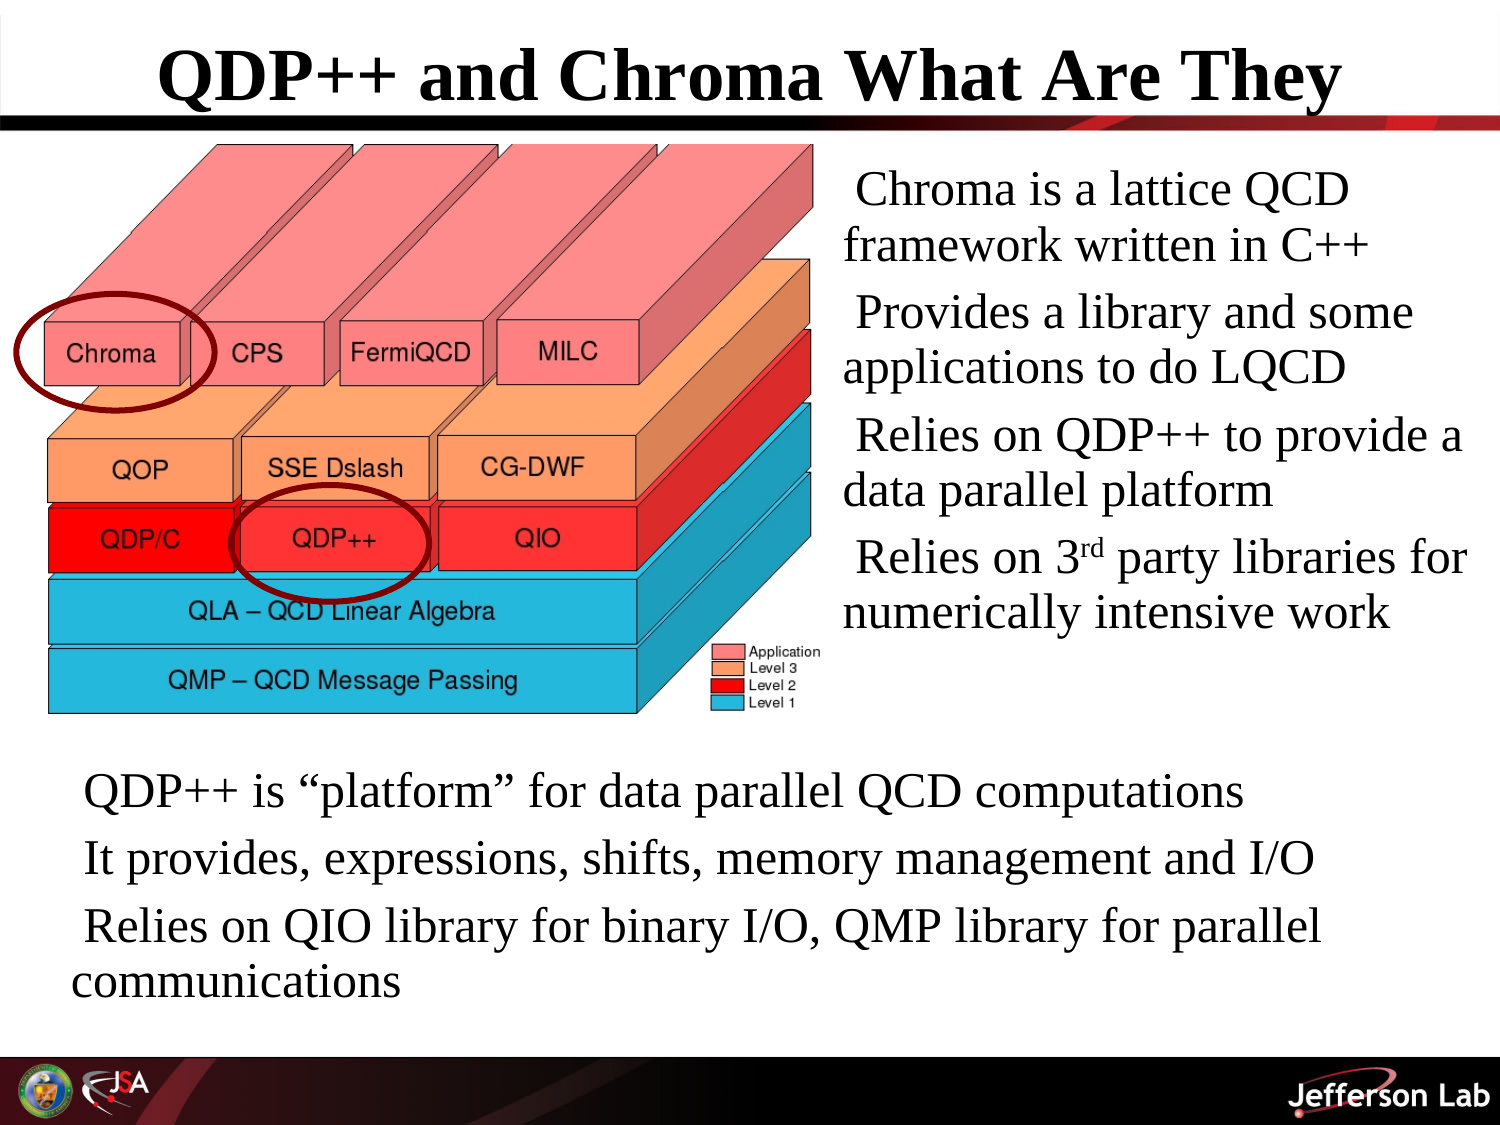

# QDP++ and Chroma What Are They
 Chroma is a lattice QCD framework written in C++
 Provides a library and some applications to do LQCD
 Relies on QDP++ to provide a data parallel platform
 Relies on 3rd party libraries for numerically intensive work
 QDP++ is “platform” for data parallel QCD computations
 It provides, expressions, shifts, memory management and I/O
 Relies on QIO library for binary I/O, QMP library for parallel communications